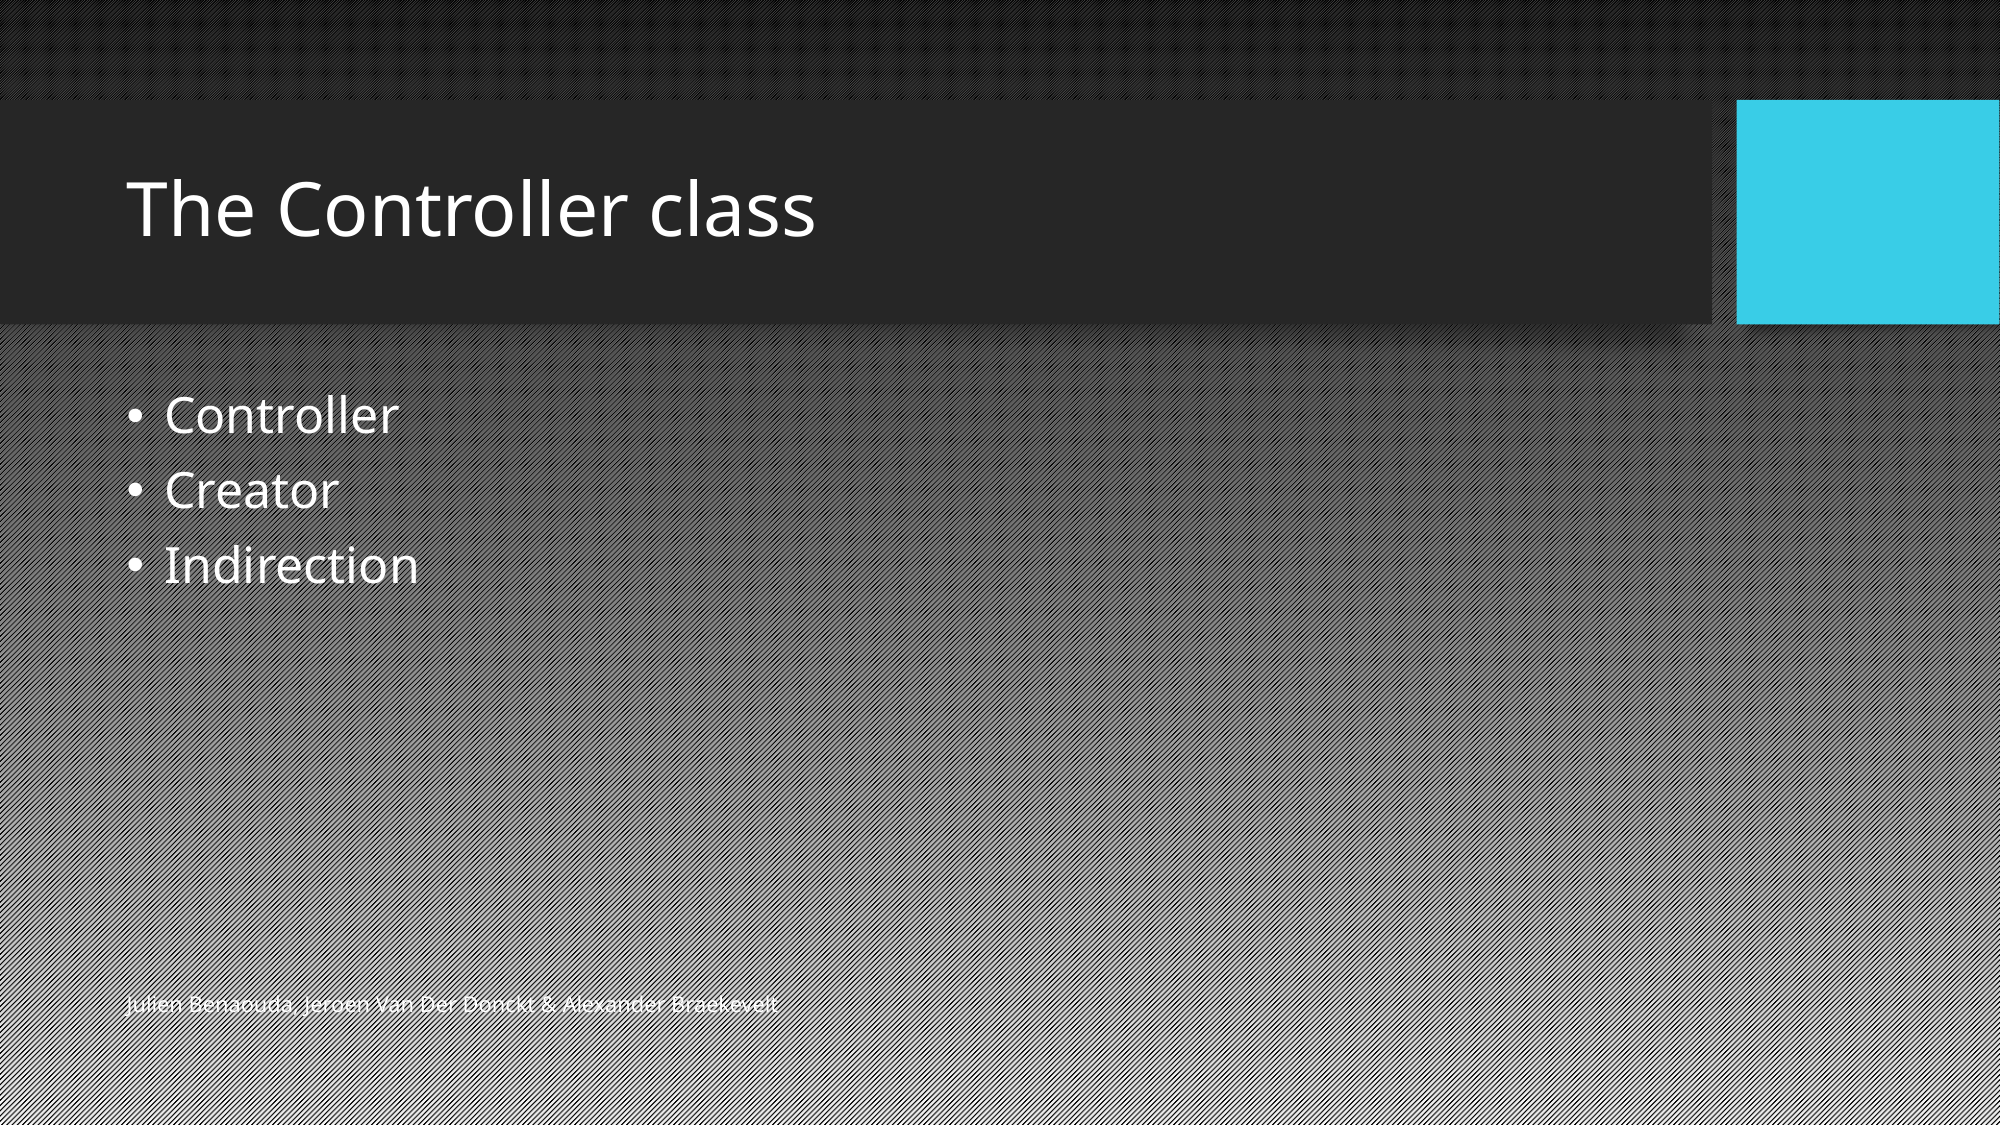

# The Controller class
Controller
Creator
Indirection
Julien Benaouda, Jeroen Van Der Donckt & Alexander Braekevelt